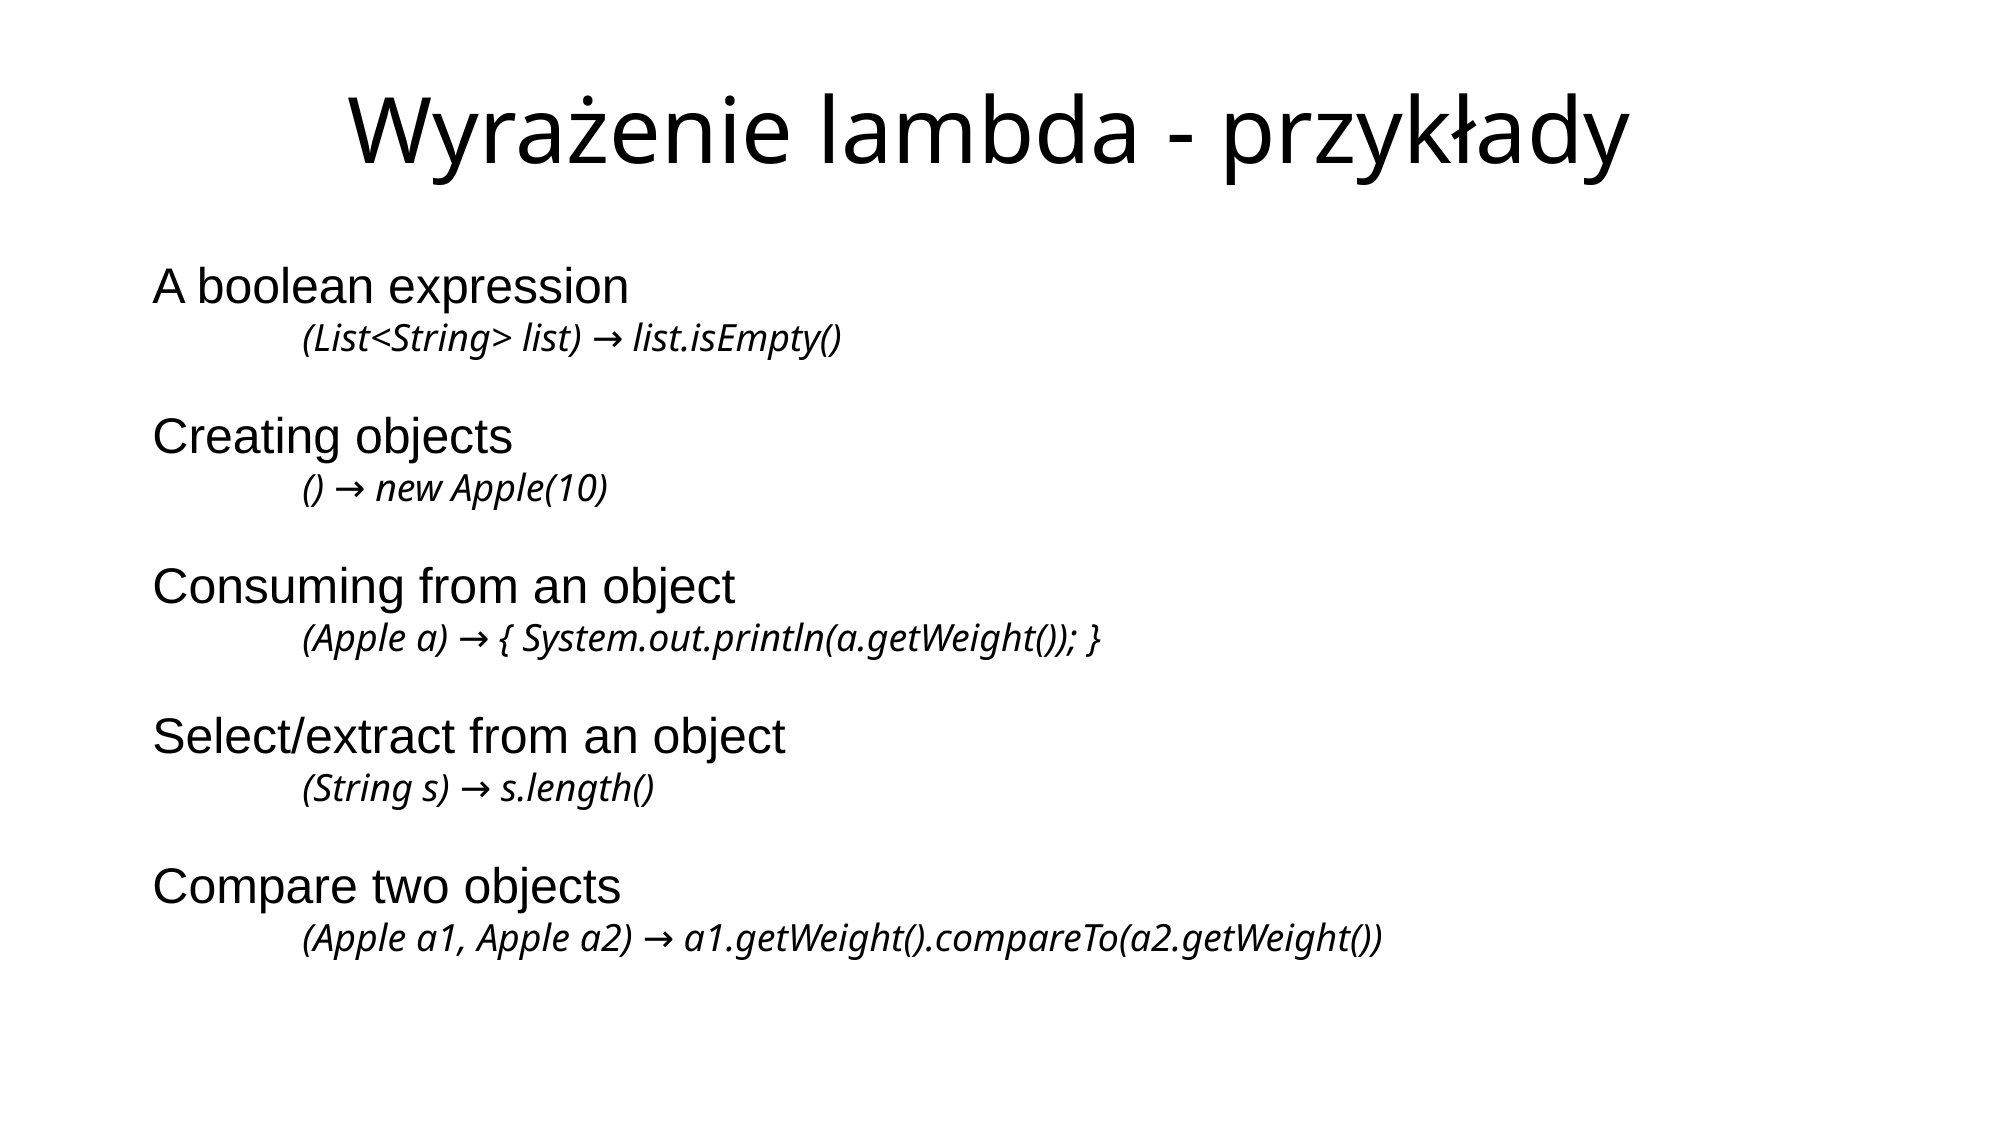

# Wyrażenie lambda - przykłady
A boolean expression
(List<String> list) → list.isEmpty()
Creating objects
() → new Apple(10)
Consuming from an object
(Apple a) → { System.out.println(a.getWeight()); }
Select/extract from an object
(String s) → s.length()
Compare two objects
(Apple a1, Apple a2) → a1.getWeight().compareTo(a2.getWeight())